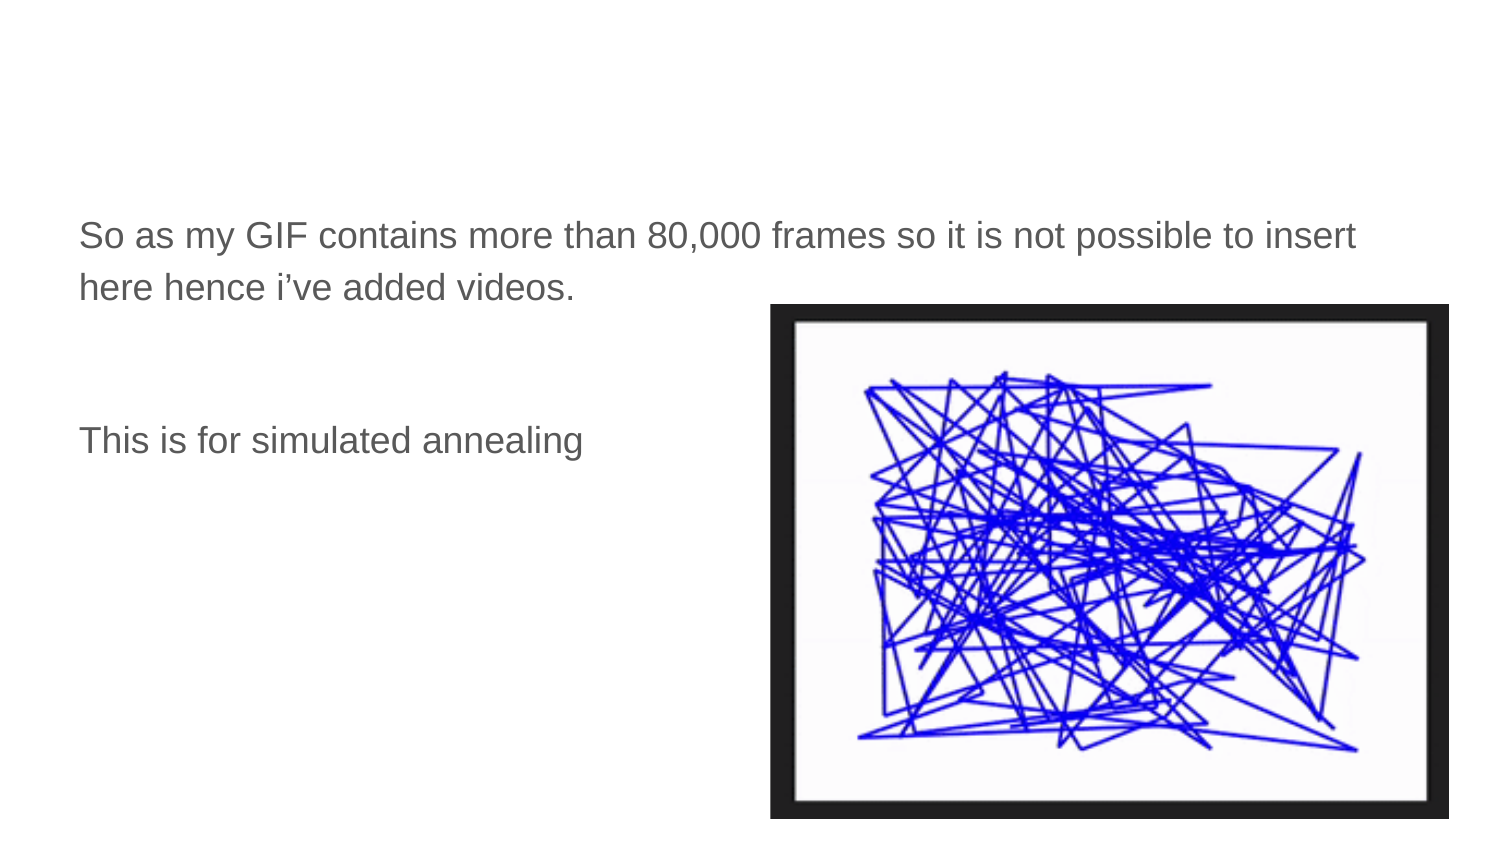

#
So as my GIF contains more than 80,000 frames so it is not possible to insert here hence i’ve added videos.
This is for simulated annealing